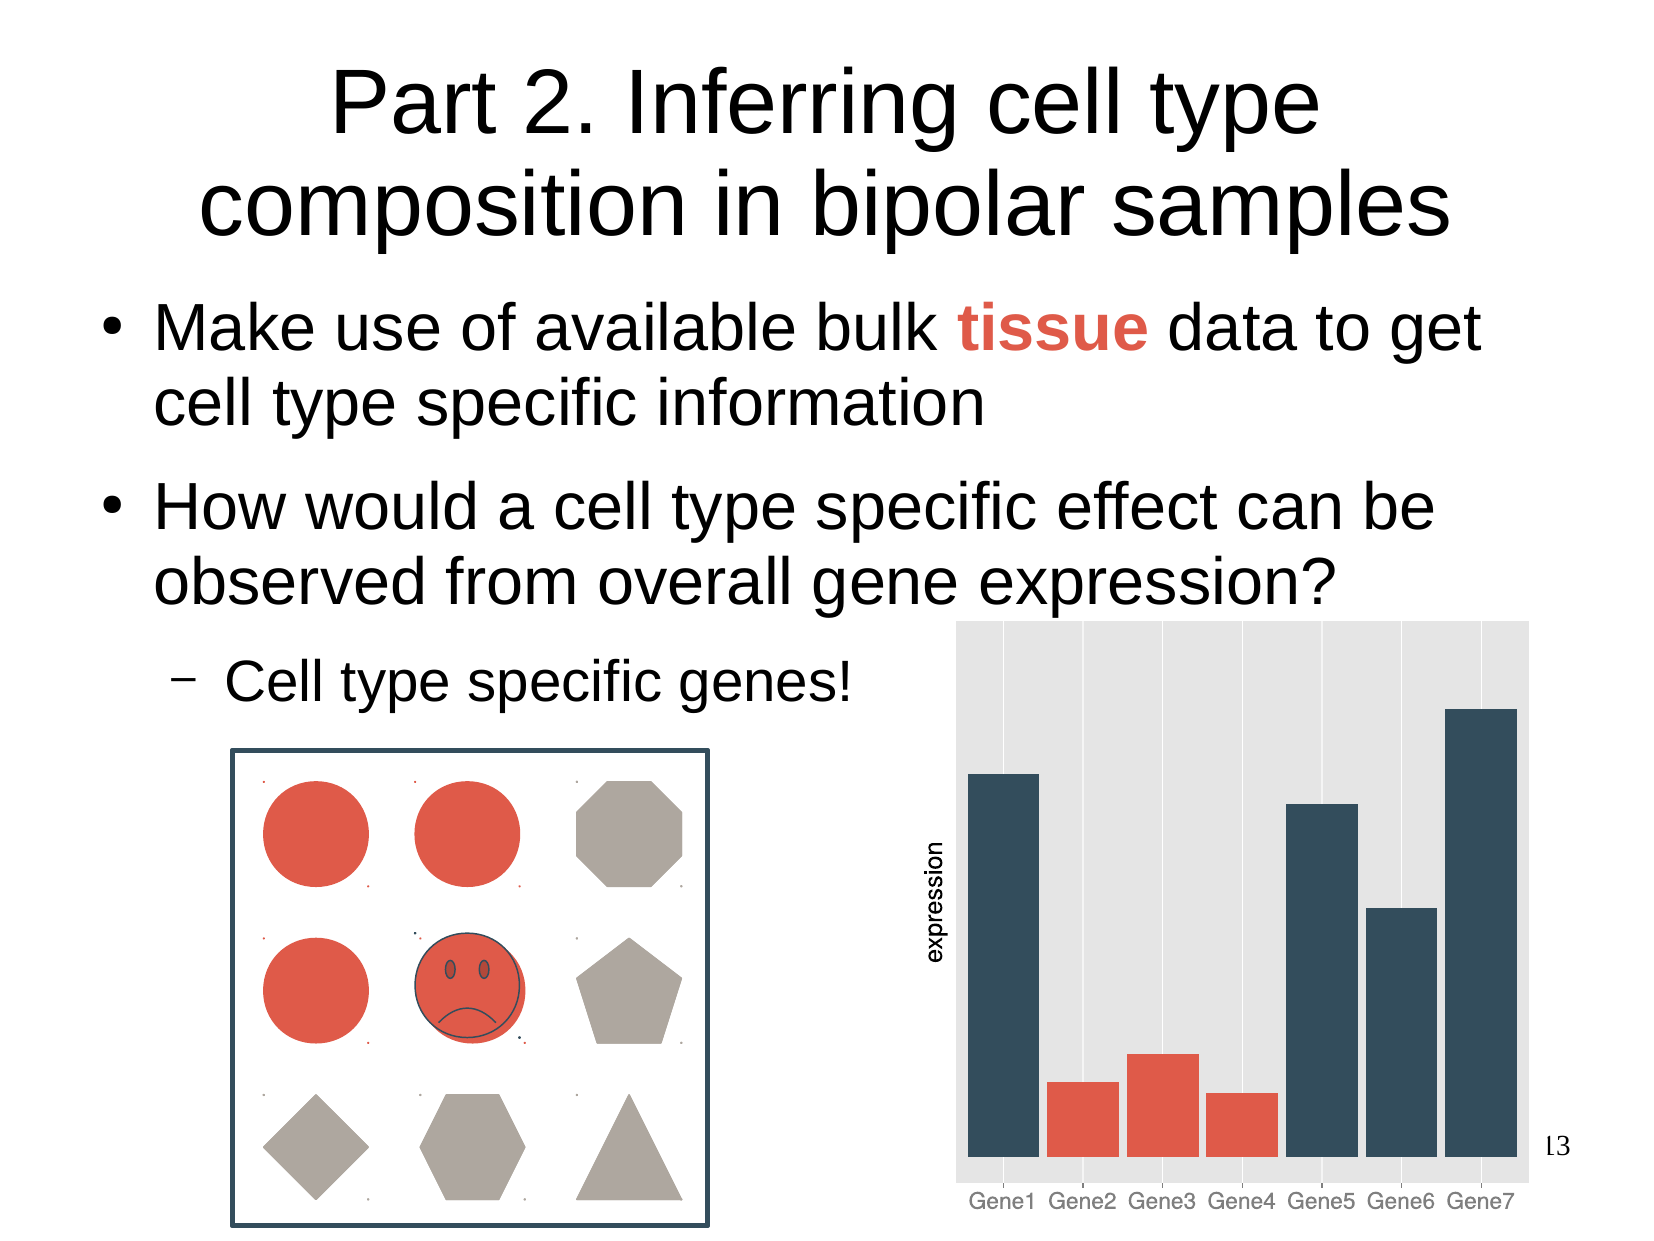

# Part 2. Inferring cell type composition in bipolar samples
Make use of available bulk tissue data to get cell type specific information
How would a cell type specific effect can be observed from overall gene expression?
Cell type specific genes!
13